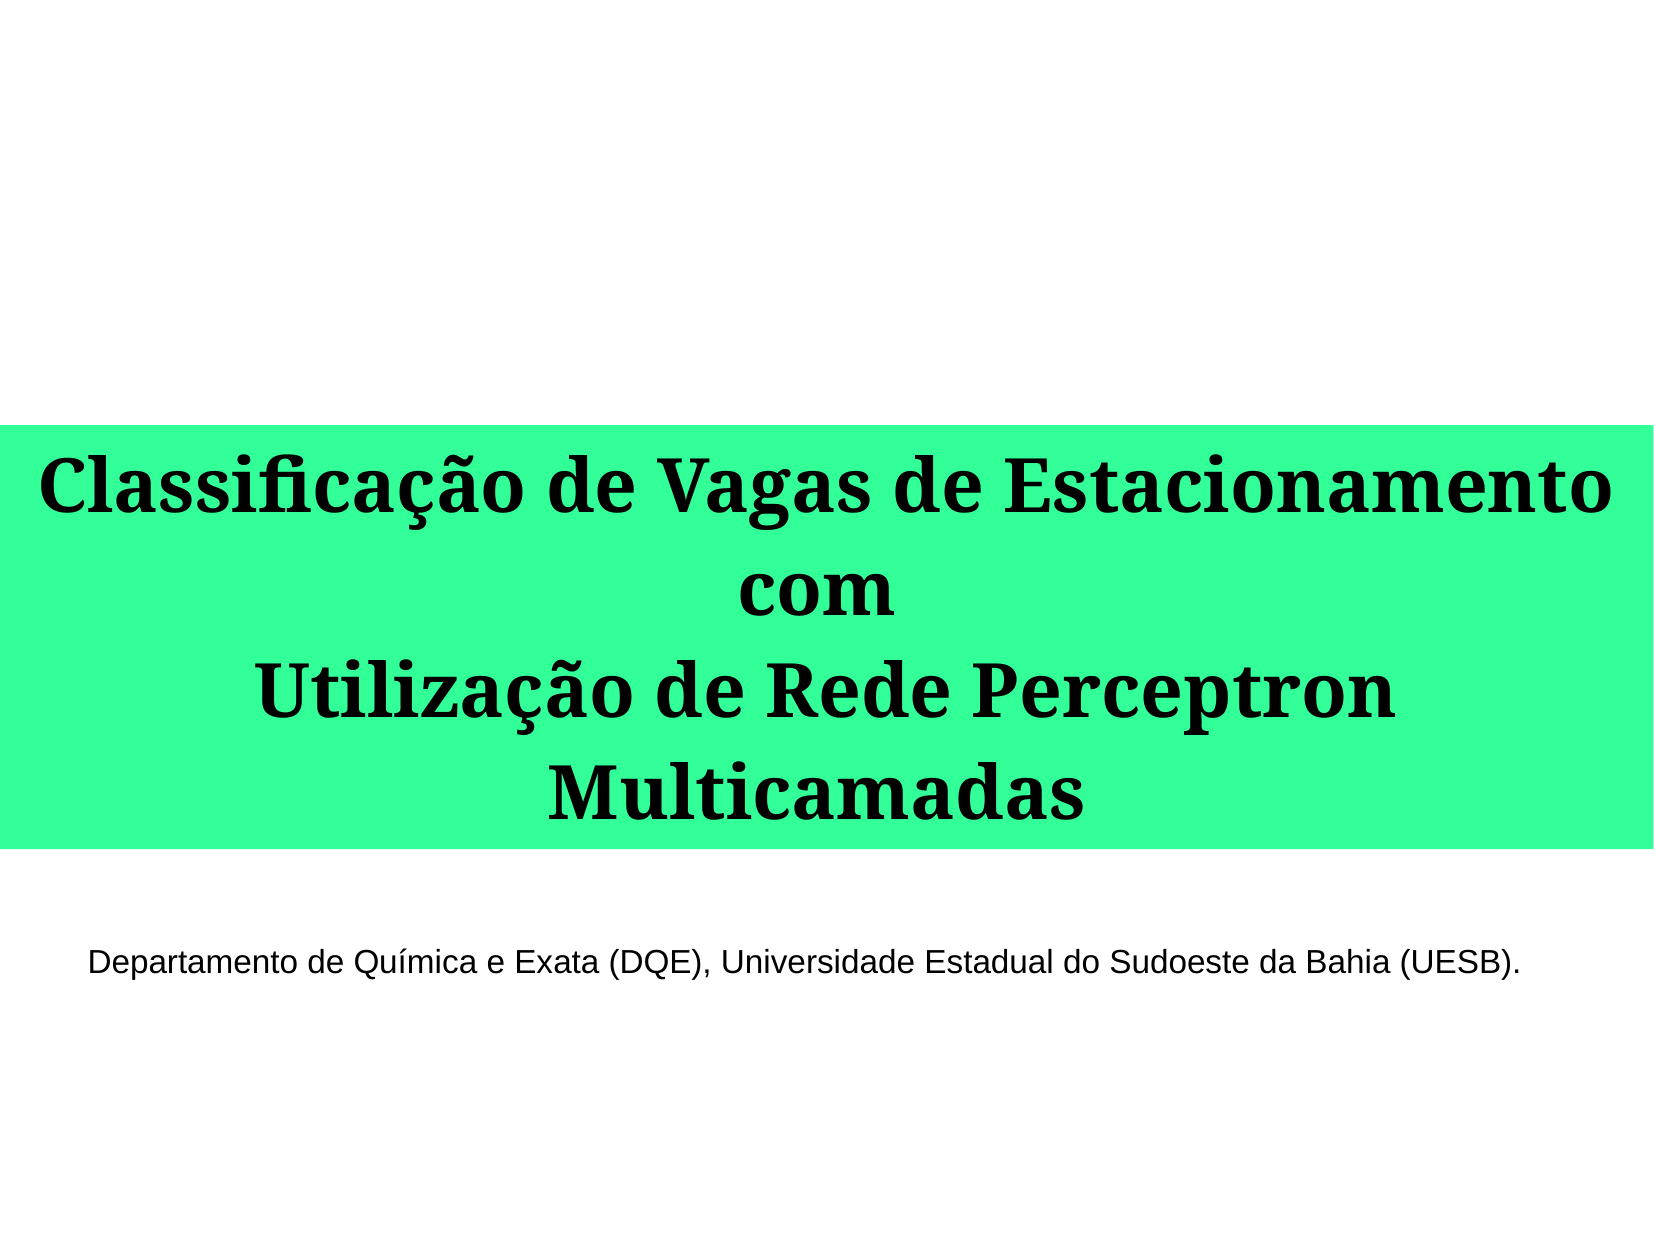

Classificação de Vagas de Estacionamento com
Utilização de Rede Perceptron Multicamadas
# Heráclito Santos Falcão, Agnaldo Volpe Lovato, Alex Ferreira dos Santos, Lucas Santos de Oliveira,
Robson Hebraico Cipriano Maniçoba, Marcelo Alves Guimarães e Murilo Silva Santana.
Departamento de Química e Exata (DQE), Universidade Estadual do Sudoeste da Bahia (UESB).